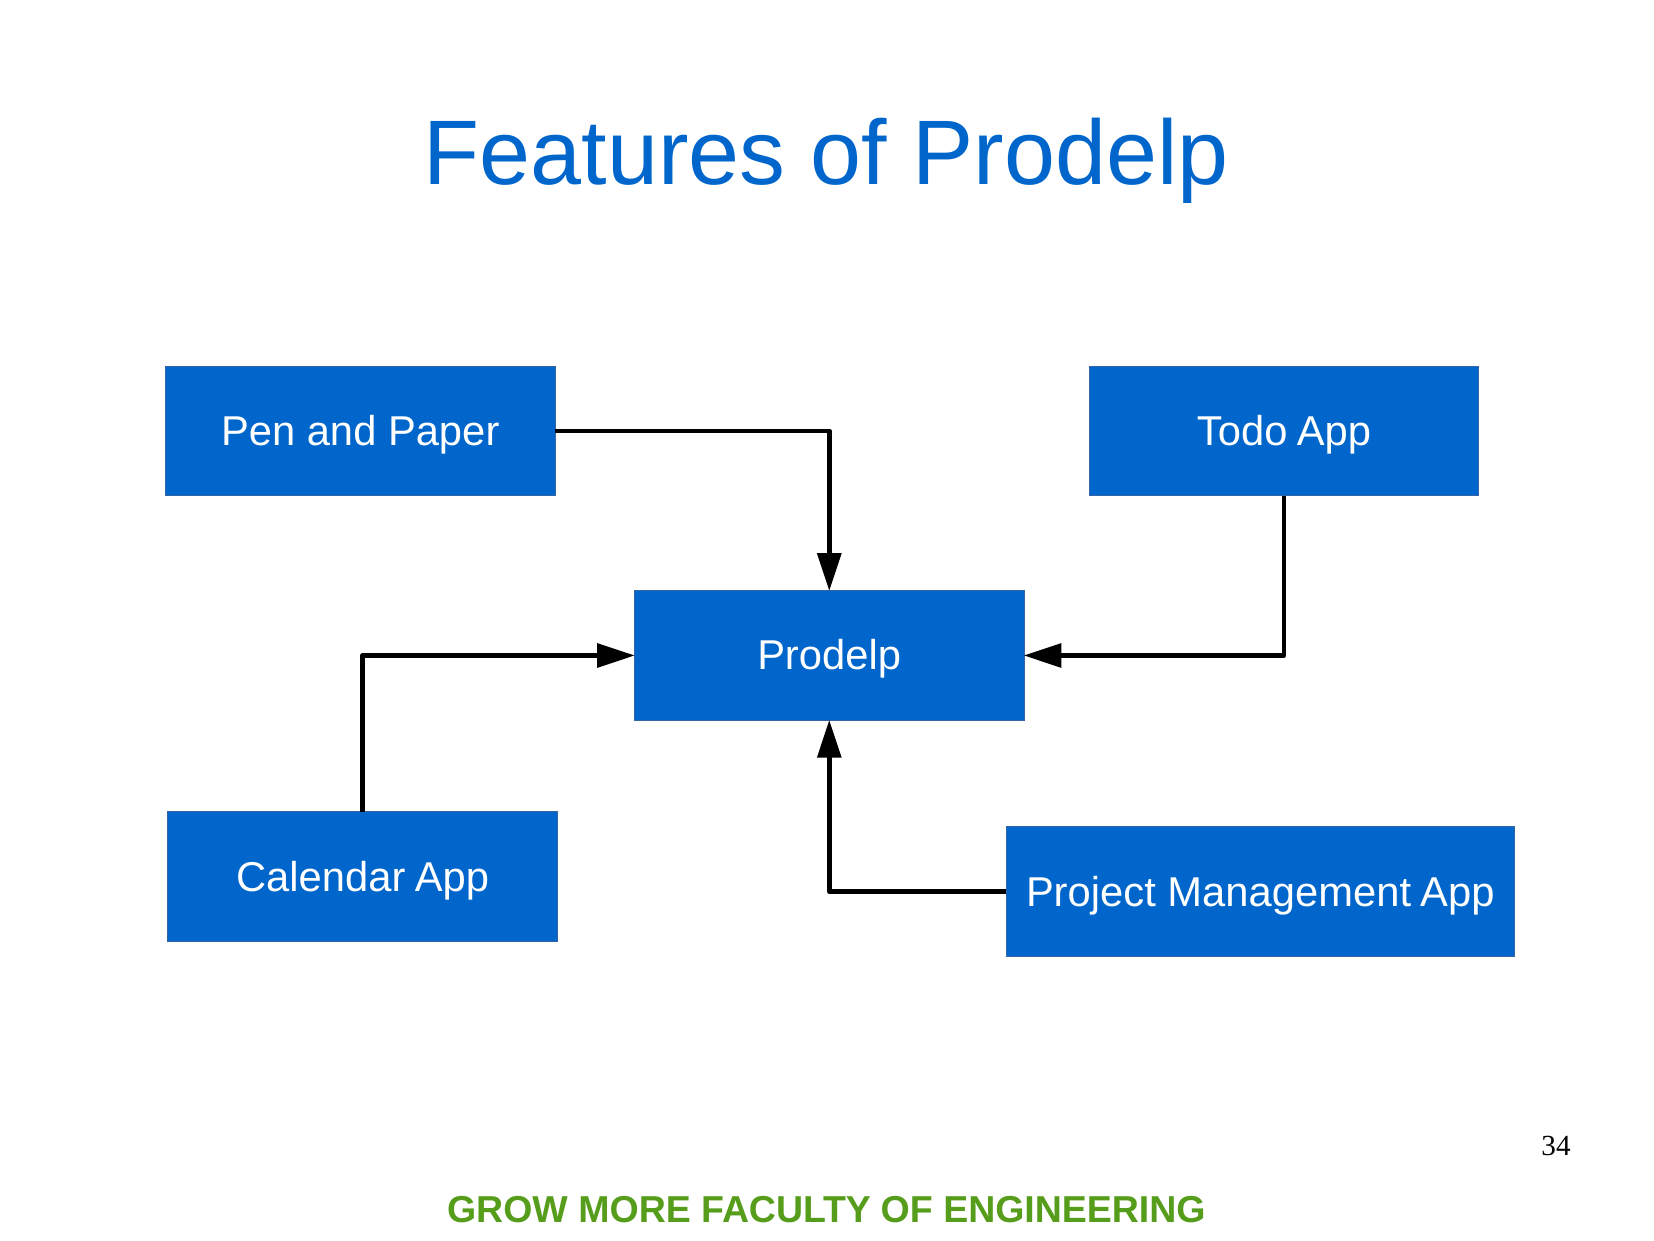

# Features of Prodelp
Pen and Paper
Todo App
Prodelp
Calendar App
Project Management App
34